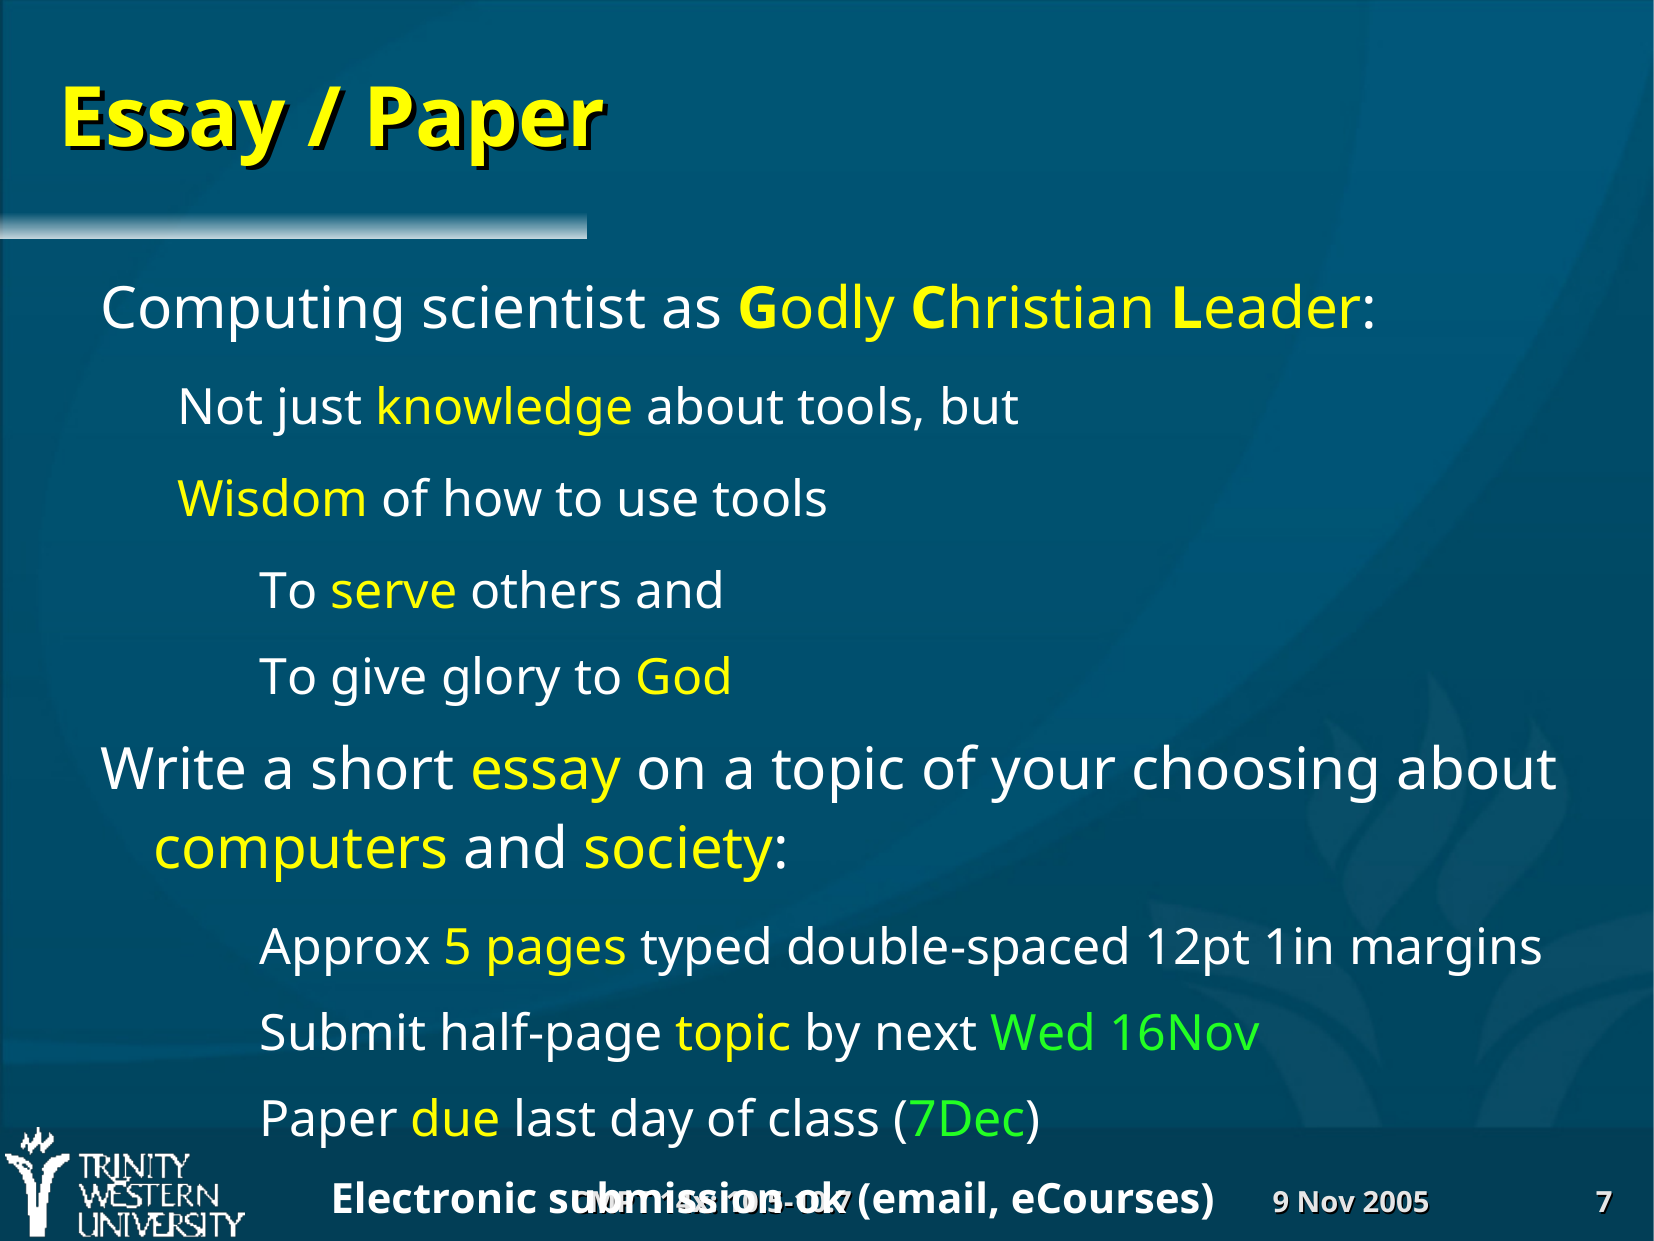

# Essay / Paper
Computing scientist as Godly Christian Leader:
Not just knowledge about tools, but
Wisdom of how to use tools
To serve others and
To give glory to God
Write a short essay on a topic of your choosing about computers and society:
Approx 5 pages typed double-spaced 12pt 1in margins
Submit half-page topic by next Wed 16Nov
Paper due last day of class (7Dec)
Electronic submission ok (email, eCourses)
CMPT 14x: 10.5-10.7
9 Nov 2005
7